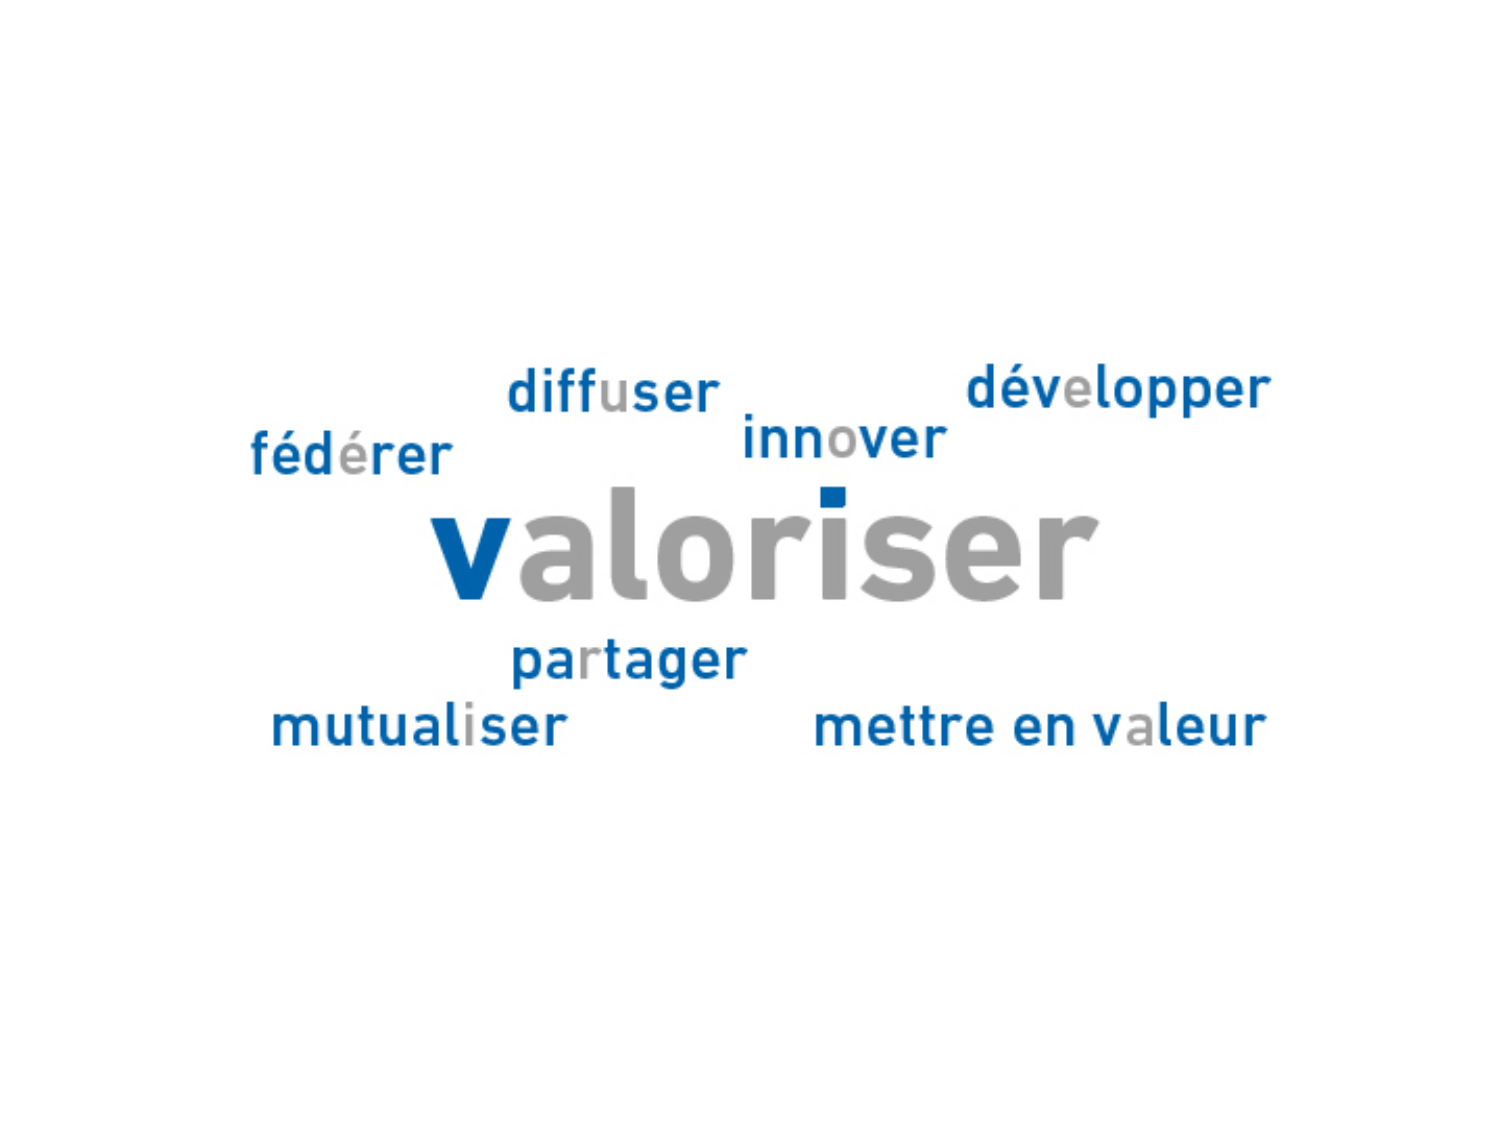

# Qui est l’APIE?
Image tirée de la plaquette